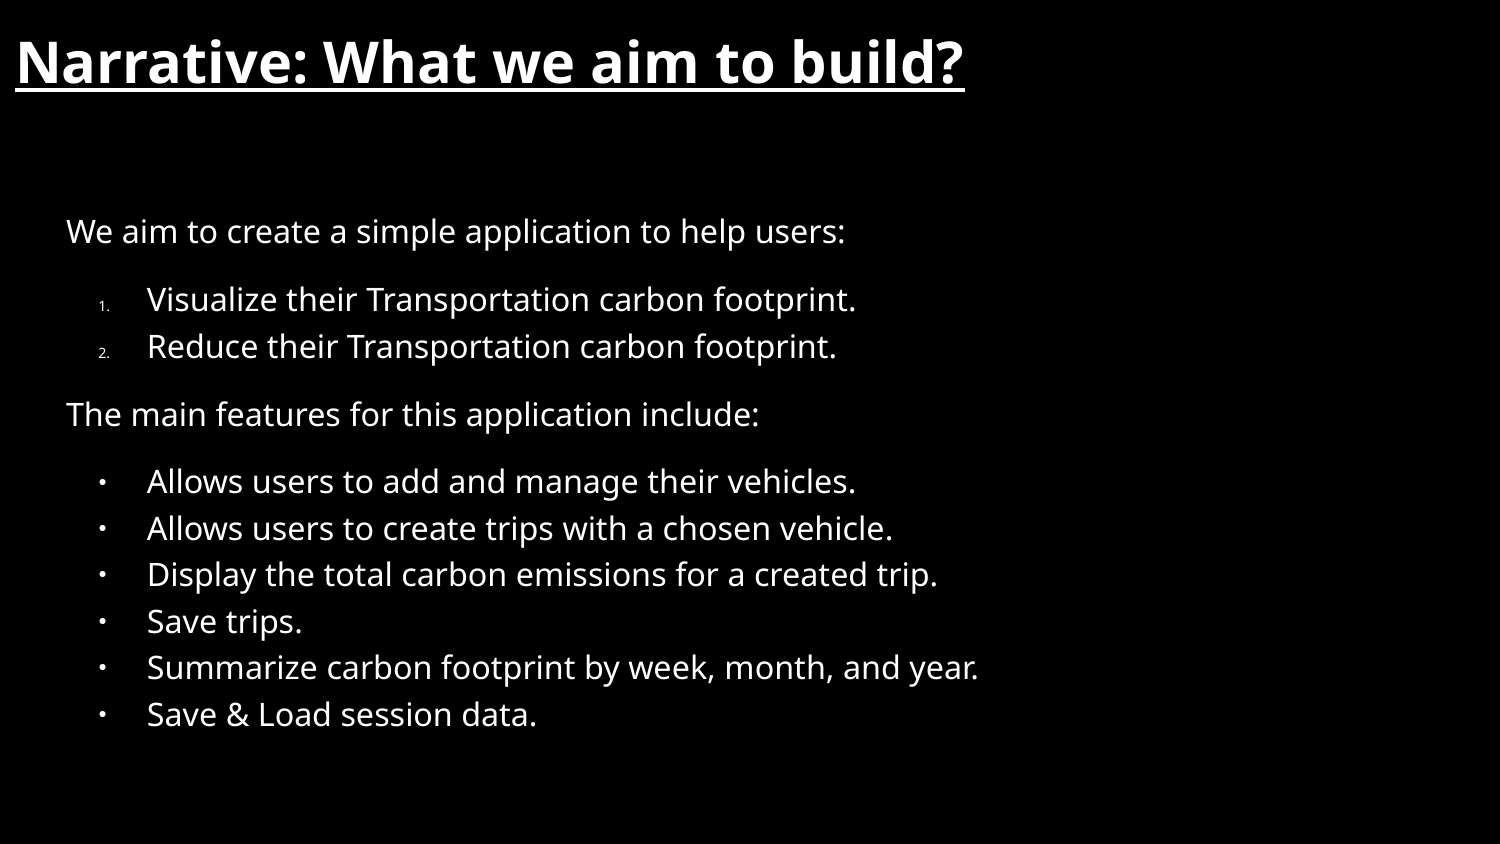

# Narrative: What we aim to build?
We aim to create a simple application to help users:
Visualize their Transportation carbon footprint.
Reduce their Transportation carbon footprint.
The main features for this application include:
Allows users to add and manage their vehicles.
Allows users to create trips with a chosen vehicle.
Display the total carbon emissions for a created trip.
Save trips.
Summarize carbon footprint by week, month, and year.
Save & Load session data.